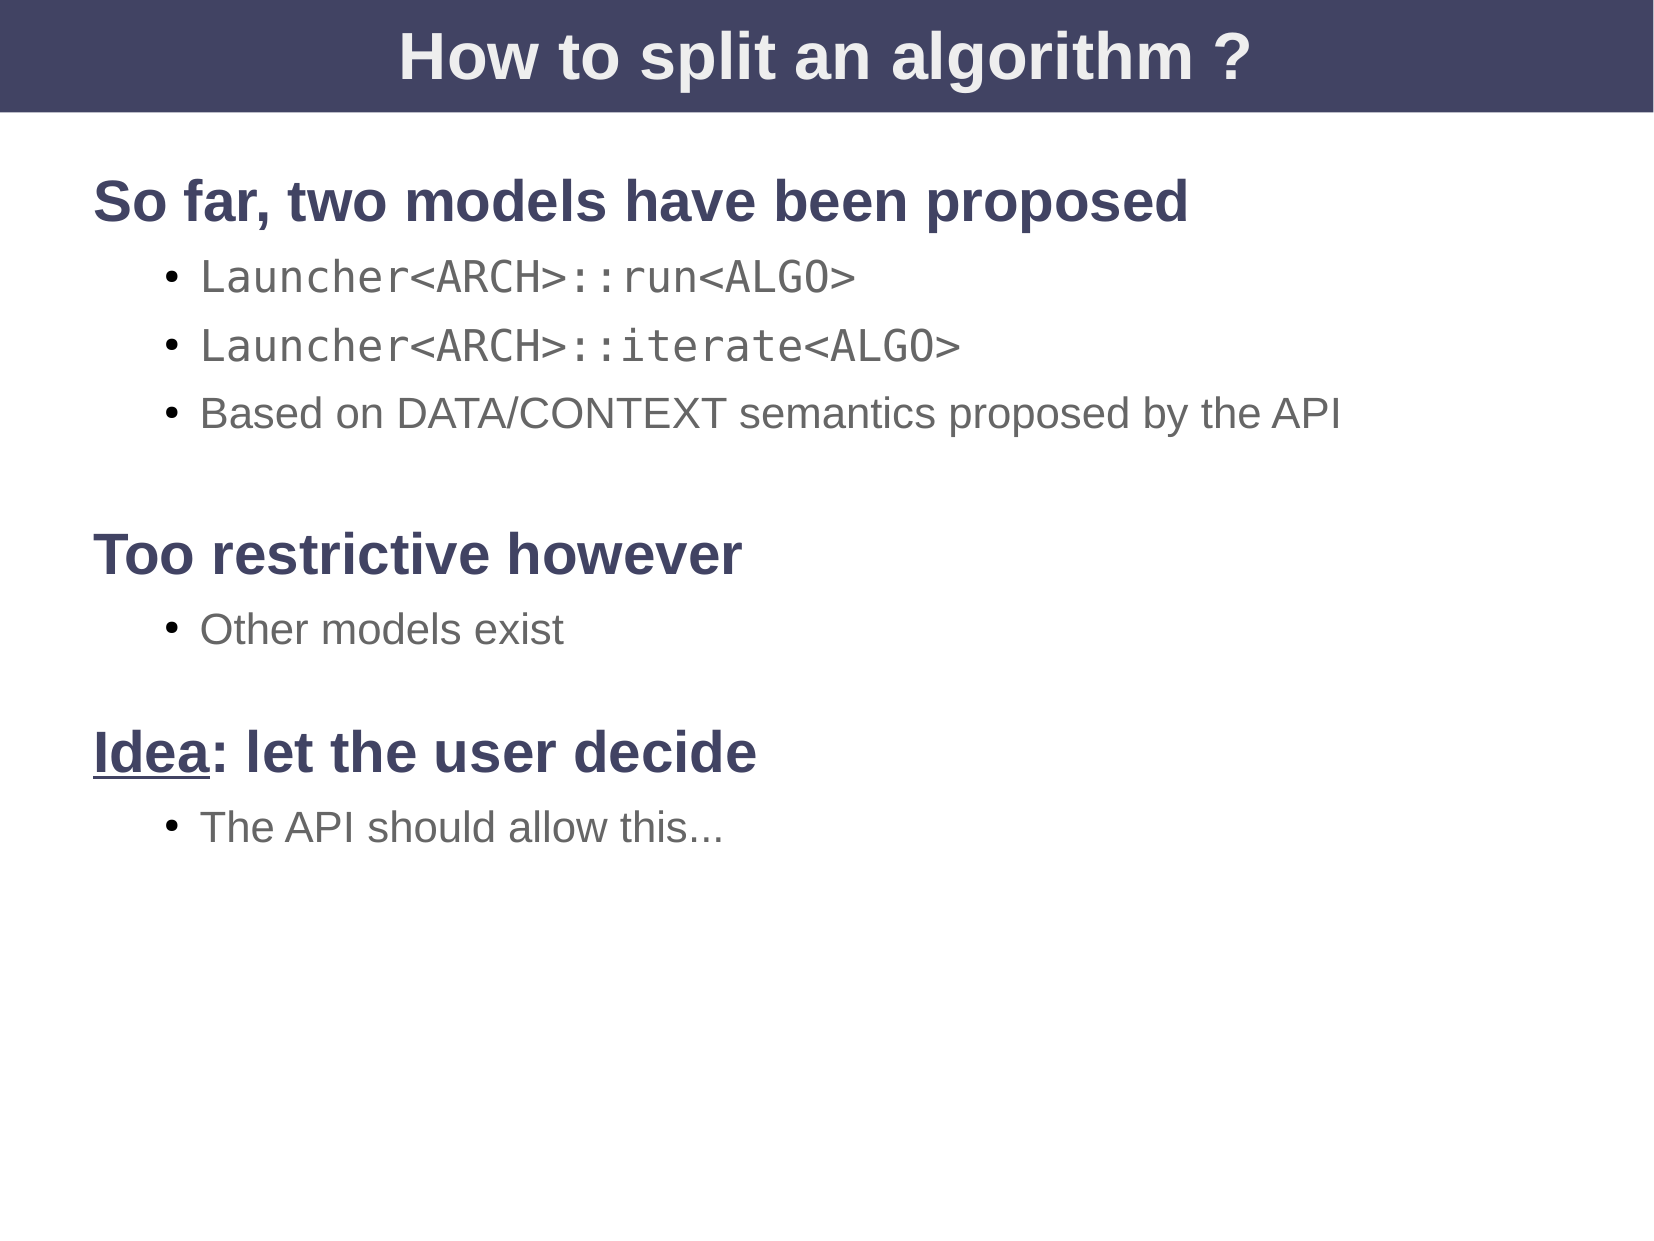

How to split an algorithm ?
So far, two models have been proposed
Launcher<ARCH>::run<ALGO>
Launcher<ARCH>::iterate<ALGO>
Based on DATA/CONTEXT semantics proposed by the API
Too restrictive however
Other models exist
Idea: let the user decide
The API should allow this...